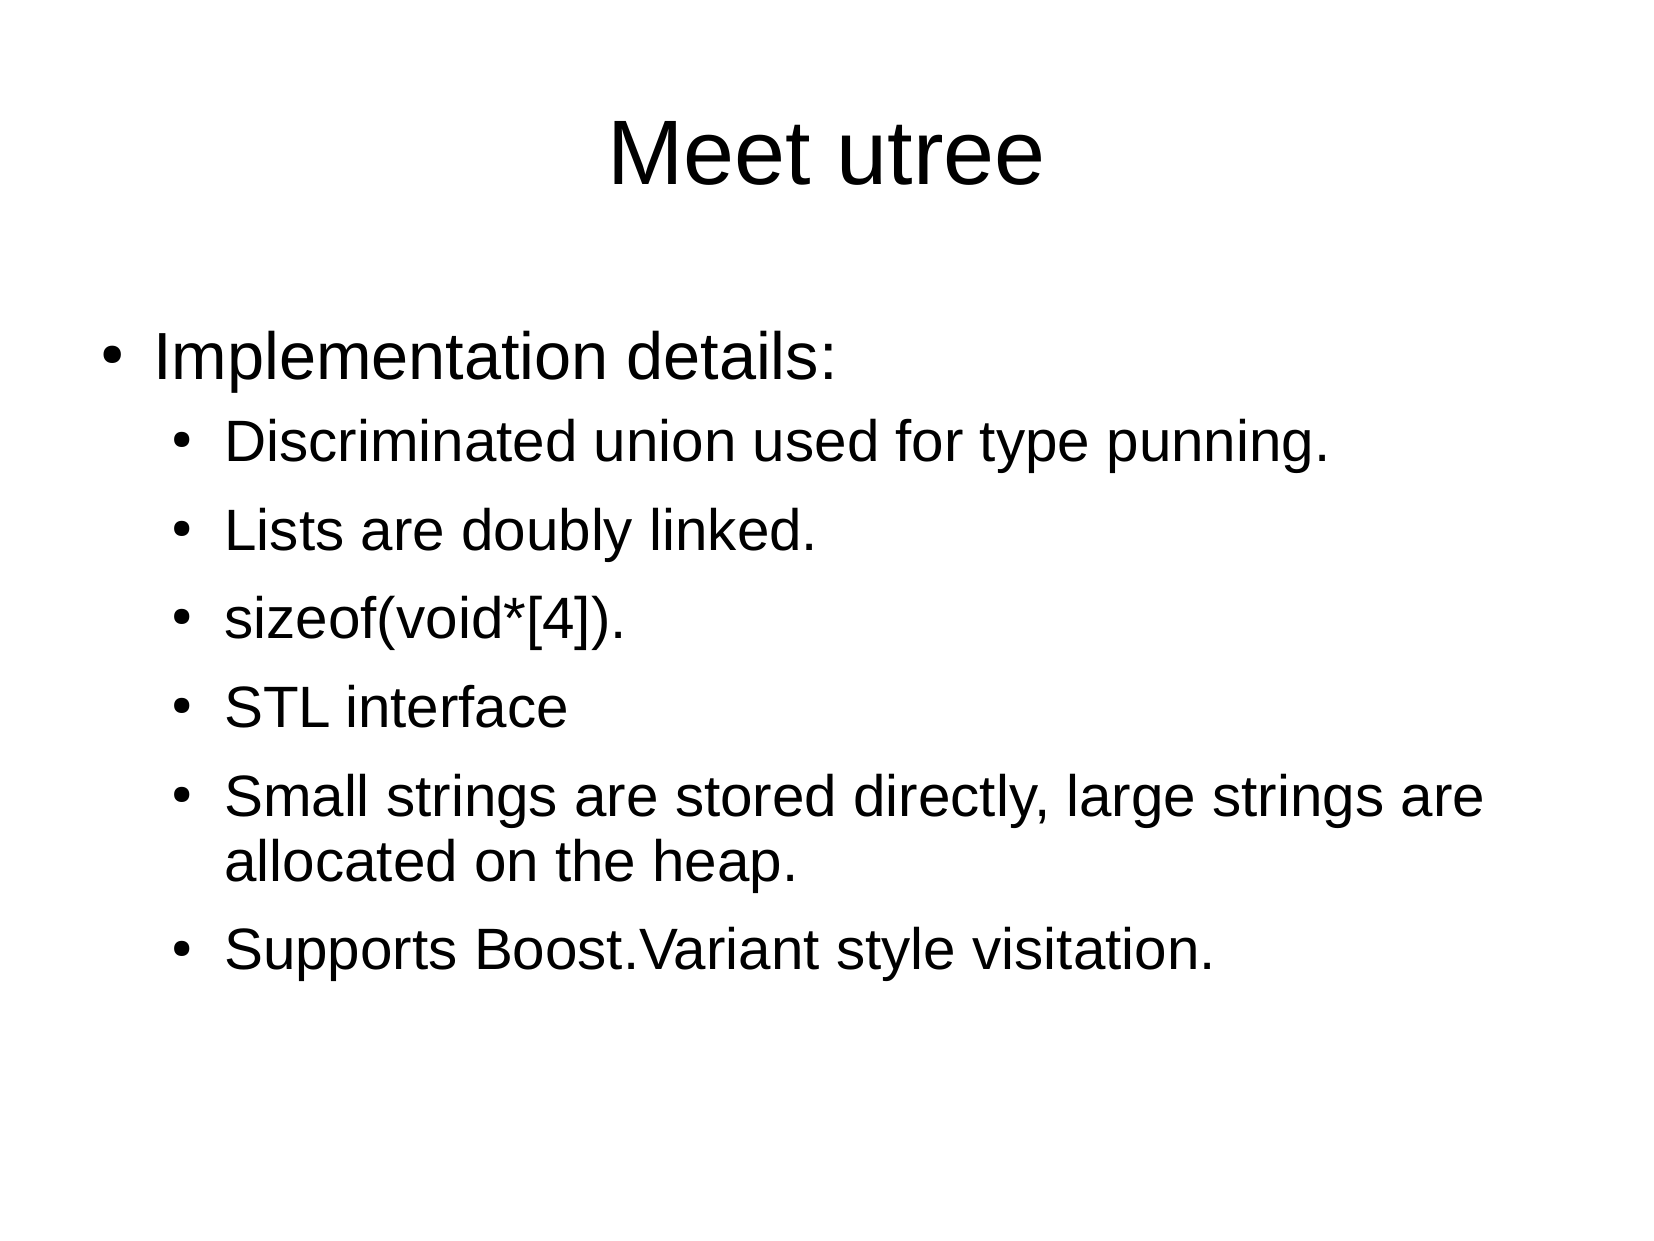

# Meet utree
Implementation details:
Discriminated union used for type punning.
Lists are doubly linked.
sizeof(void*[4]).
STL interface
Small strings are stored directly, large strings are allocated on the heap.
Supports Boost.Variant style visitation.